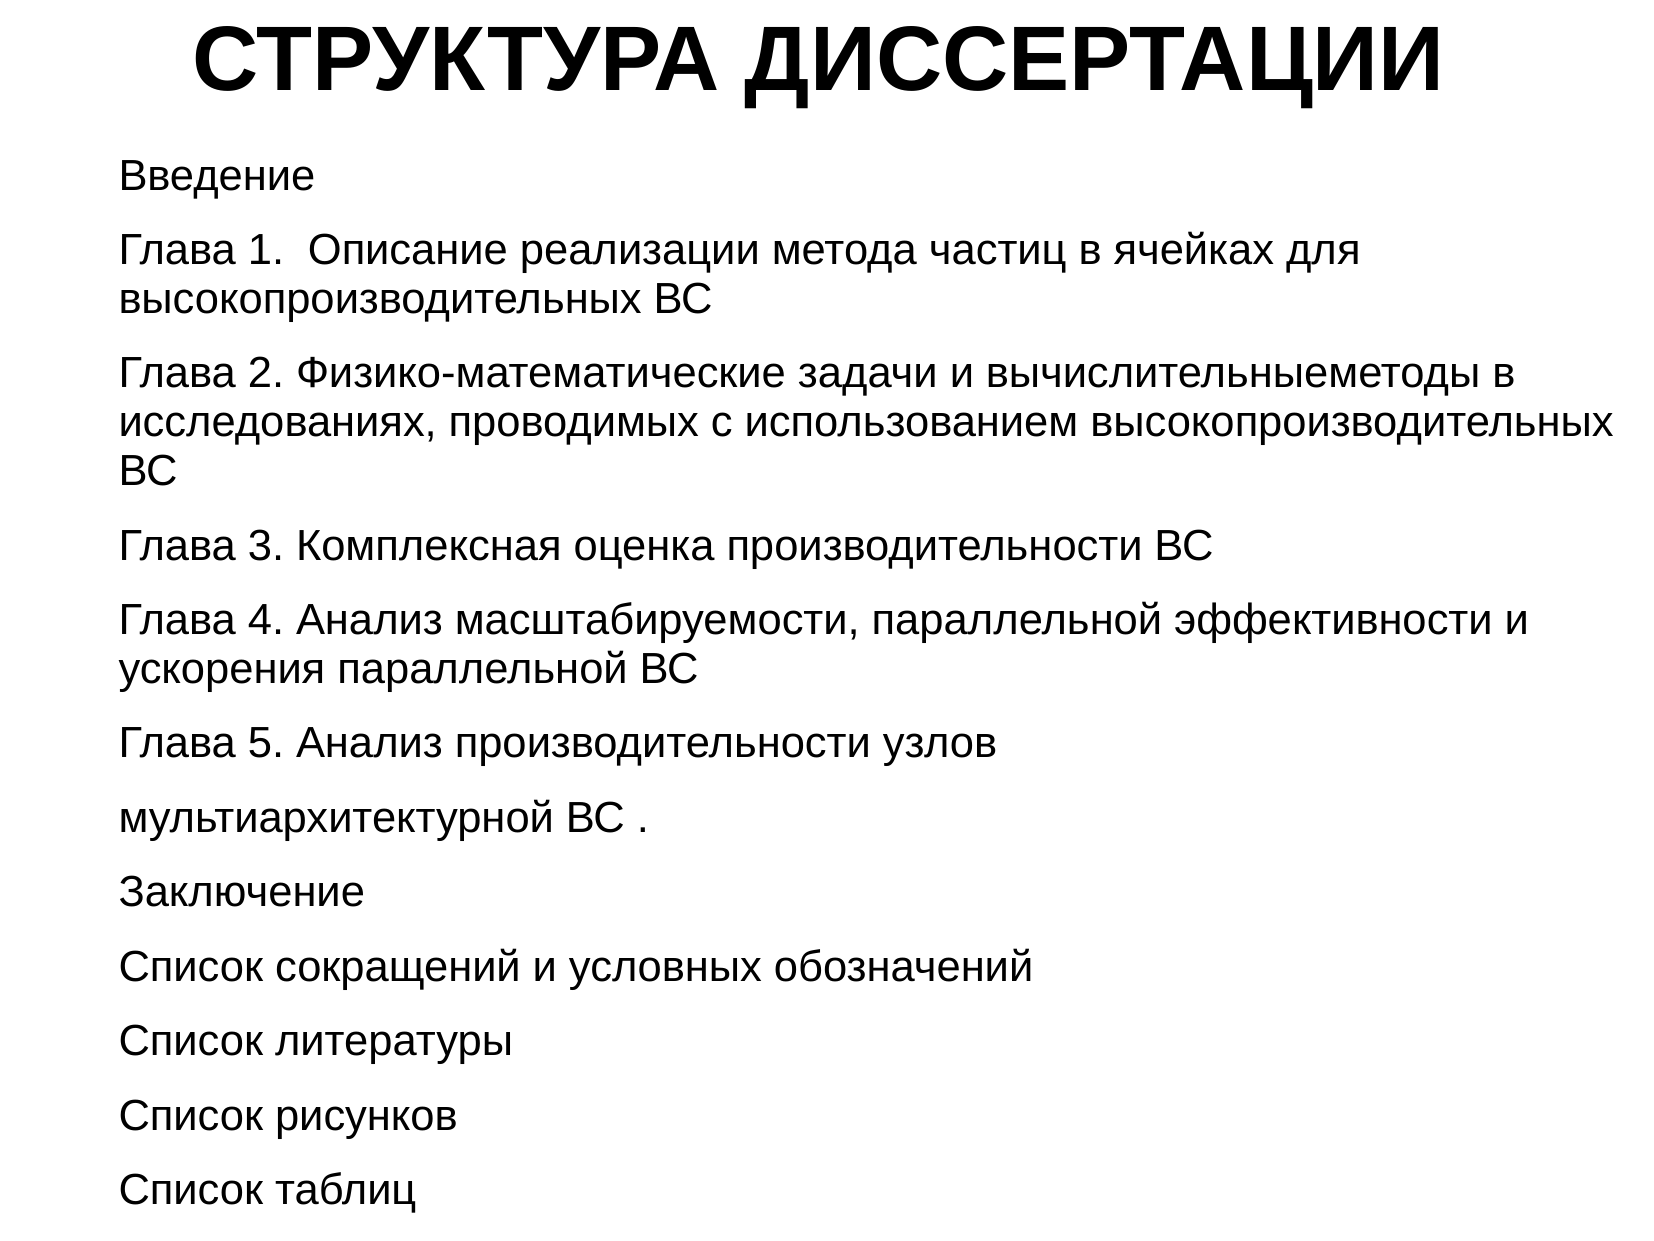

# СТРУКТУРА ДИССЕРТАЦИИ
Введение
Глава 1. Описание реализации метода частиц в ячейках для высокопроизводительных ВС
Глава 2. Физико-математические задачи и вычислительныеметоды в исследованиях, проводимых с использованием высокопроизводительных ВС
Глава 3. Комплексная оценка производительности ВС
Глава 4. Анализ масштабируемости, параллельной эффективности и ускорения параллельной ВС
Глава 5. Анализ производительности узлов
мультиархитектурной ВС .
Заключение
Список сокращений и условных обозначений
Список литературы
Список рисунков
Список таблиц